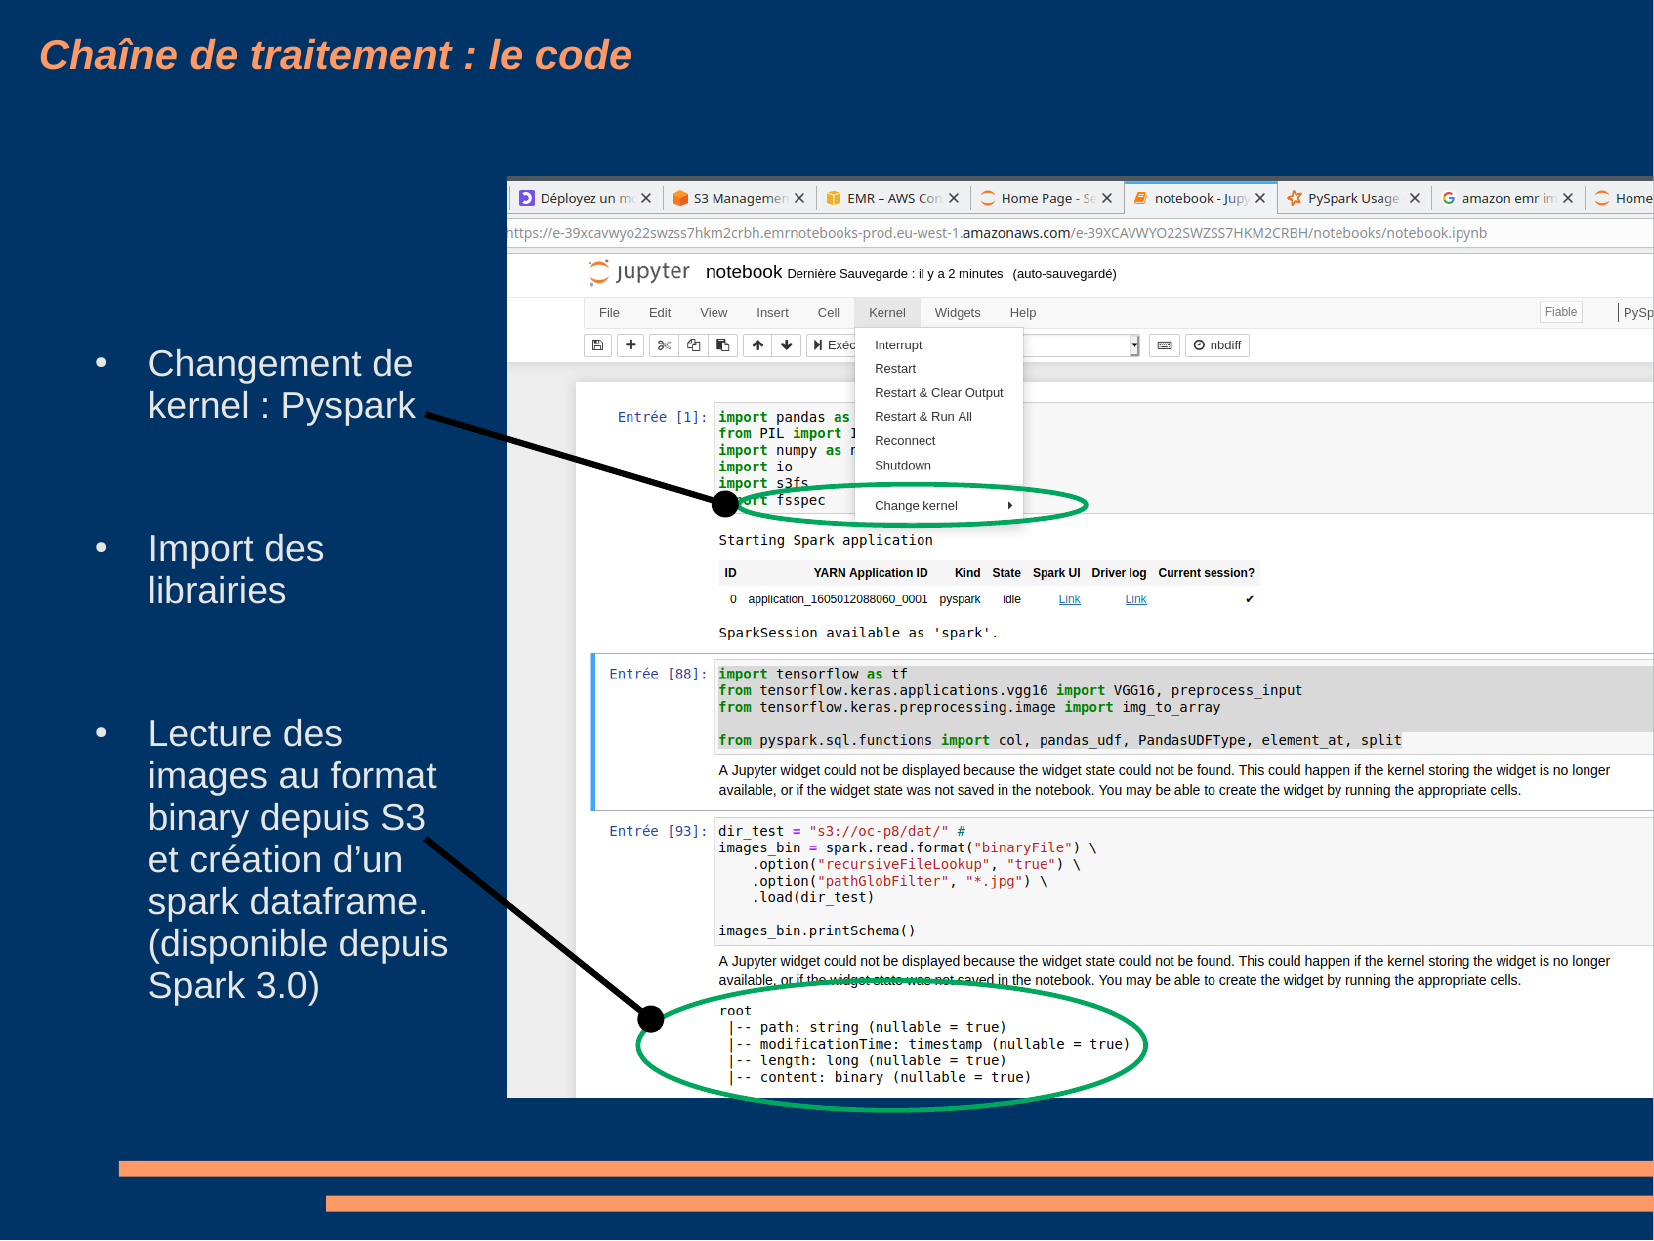

# Chaîne de traitement : le code
Changement de kernel : Pyspark
Import des librairies
Lecture des images au format binary depuis S3 et création d’un spark dataframe. (disponible depuis Spark 3.0)